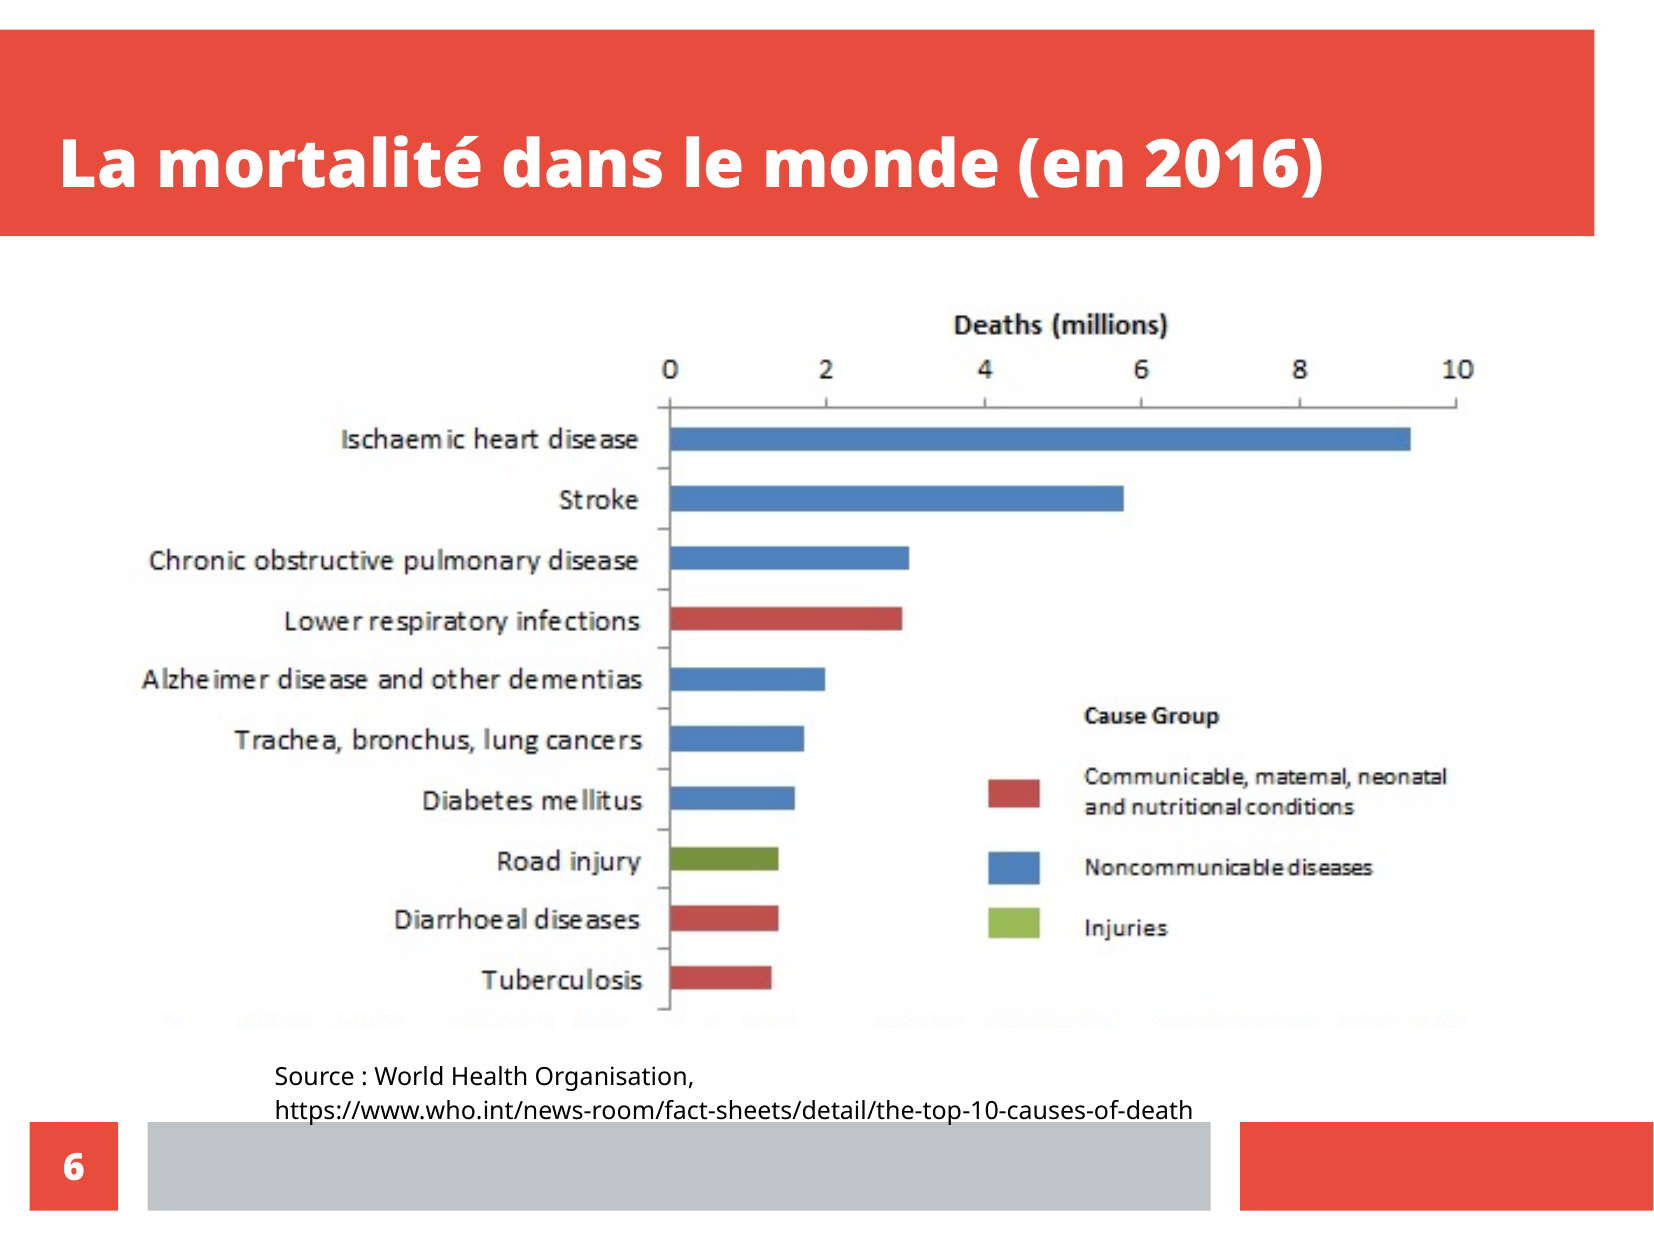

# La mortalité dans le monde (en 2016)
Source : World Health Organisation, https://www.who.int/news-room/fact-sheets/detail/the-top-10-causes-of-death
6